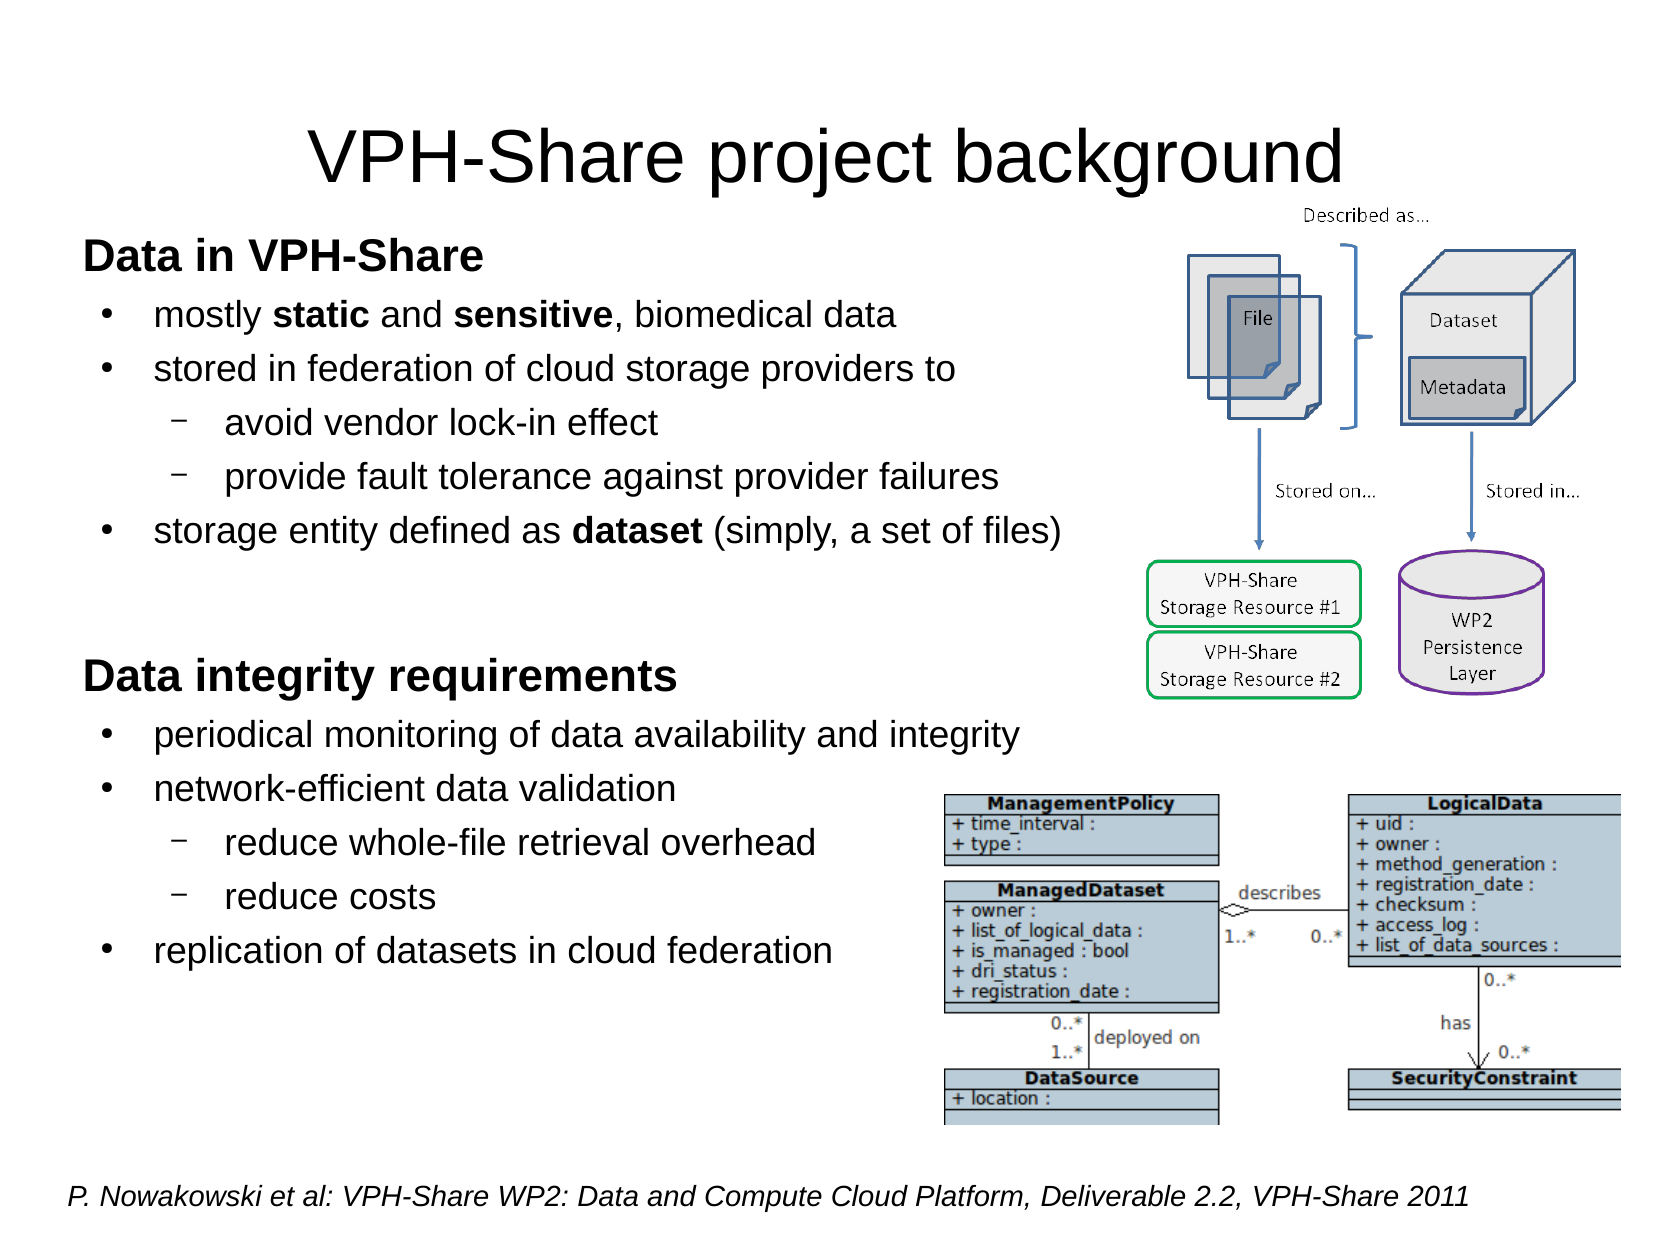

VPH-Share project background
# Data in VPH-Share
mostly static and sensitive, biomedical data
stored in federation of cloud storage providers to
avoid vendor lock-in effect
provide fault tolerance against provider failures
storage entity defined as dataset (simply, a set of files)
Data integrity requirements
periodical monitoring of data availability and integrity
network-efficient data validation
reduce whole-file retrieval overhead
reduce costs
replication of datasets in cloud federation
P. Nowakowski et al: VPH-Share WP2: Data and Compute Cloud Platform, Deliverable 2.2, VPH-Share 2011